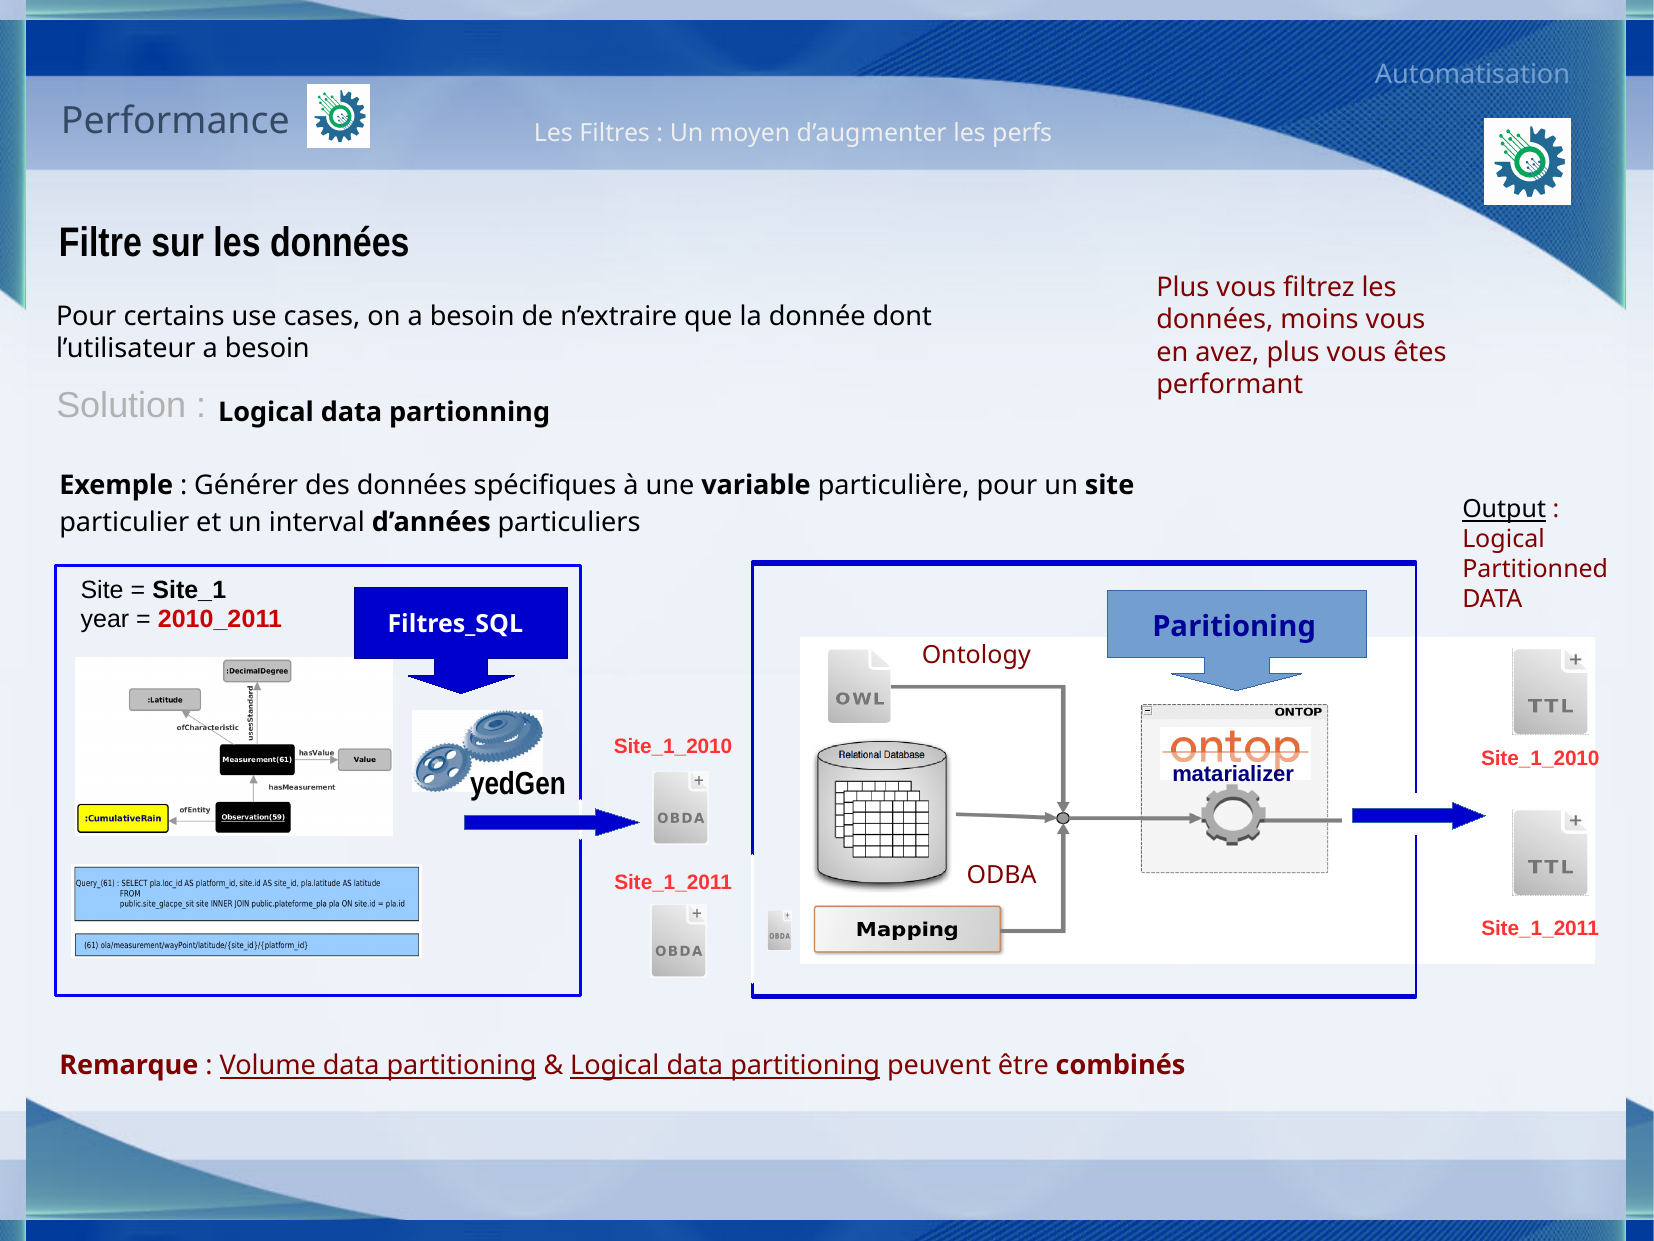

Automatisation
# Performance
Les Filtres : Un moyen d’augmenter les perfs
Filtre sur les données
Plus vous filtrez les données, moins vous en avez, plus vous êtes performant
Pour certains use cases, on a besoin de n’extraire que la donnée dont l’utilisateur a besoin
Solution :
Logical data partionning
Exemple : Générer des données spécifiques à une variable particulière, pour un site particulier et un interval d’années particuliers
Output : Logical
Partitionned
DATA
Site = Site_1
year = 2010_2011
Filtres_SQL
Paritioning
Ontology
Ontology
Site_1_2010
Site_1_2010
matarializer
yedGen
ODBA
OBDA
Site_1_2011
Site_1_2011
Remarque : Volume data partitioning & Logical data partitioning peuvent être combinés